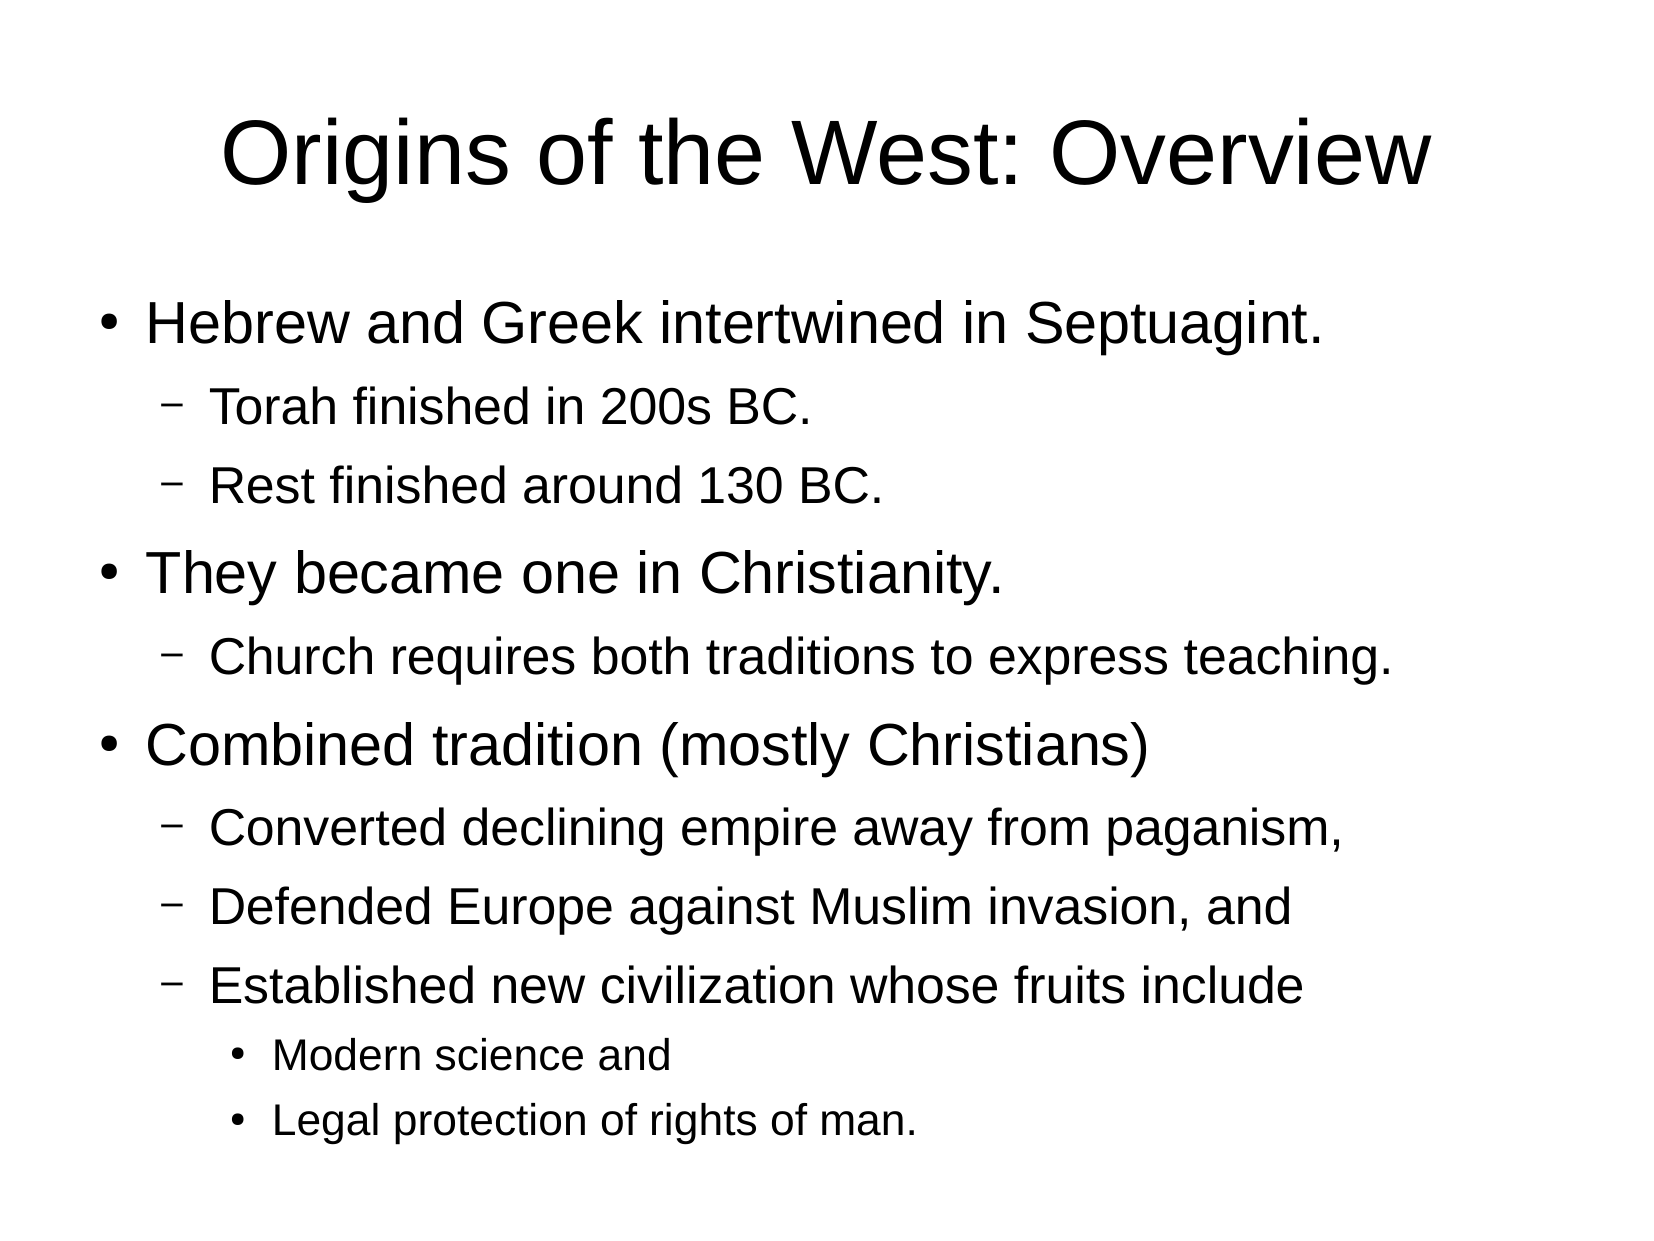

# Origins of the West: Overview
Hebrew and Greek intertwined in Septuagint.
Torah finished in 200s BC.
Rest finished around 130 BC.
They became one in Christianity.
Church requires both traditions to express teaching.
Combined tradition (mostly Christians)
Converted declining empire away from paganism,
Defended Europe against Muslim invasion, and
Established new civilization whose fruits include
Modern science and
Legal protection of rights of man.